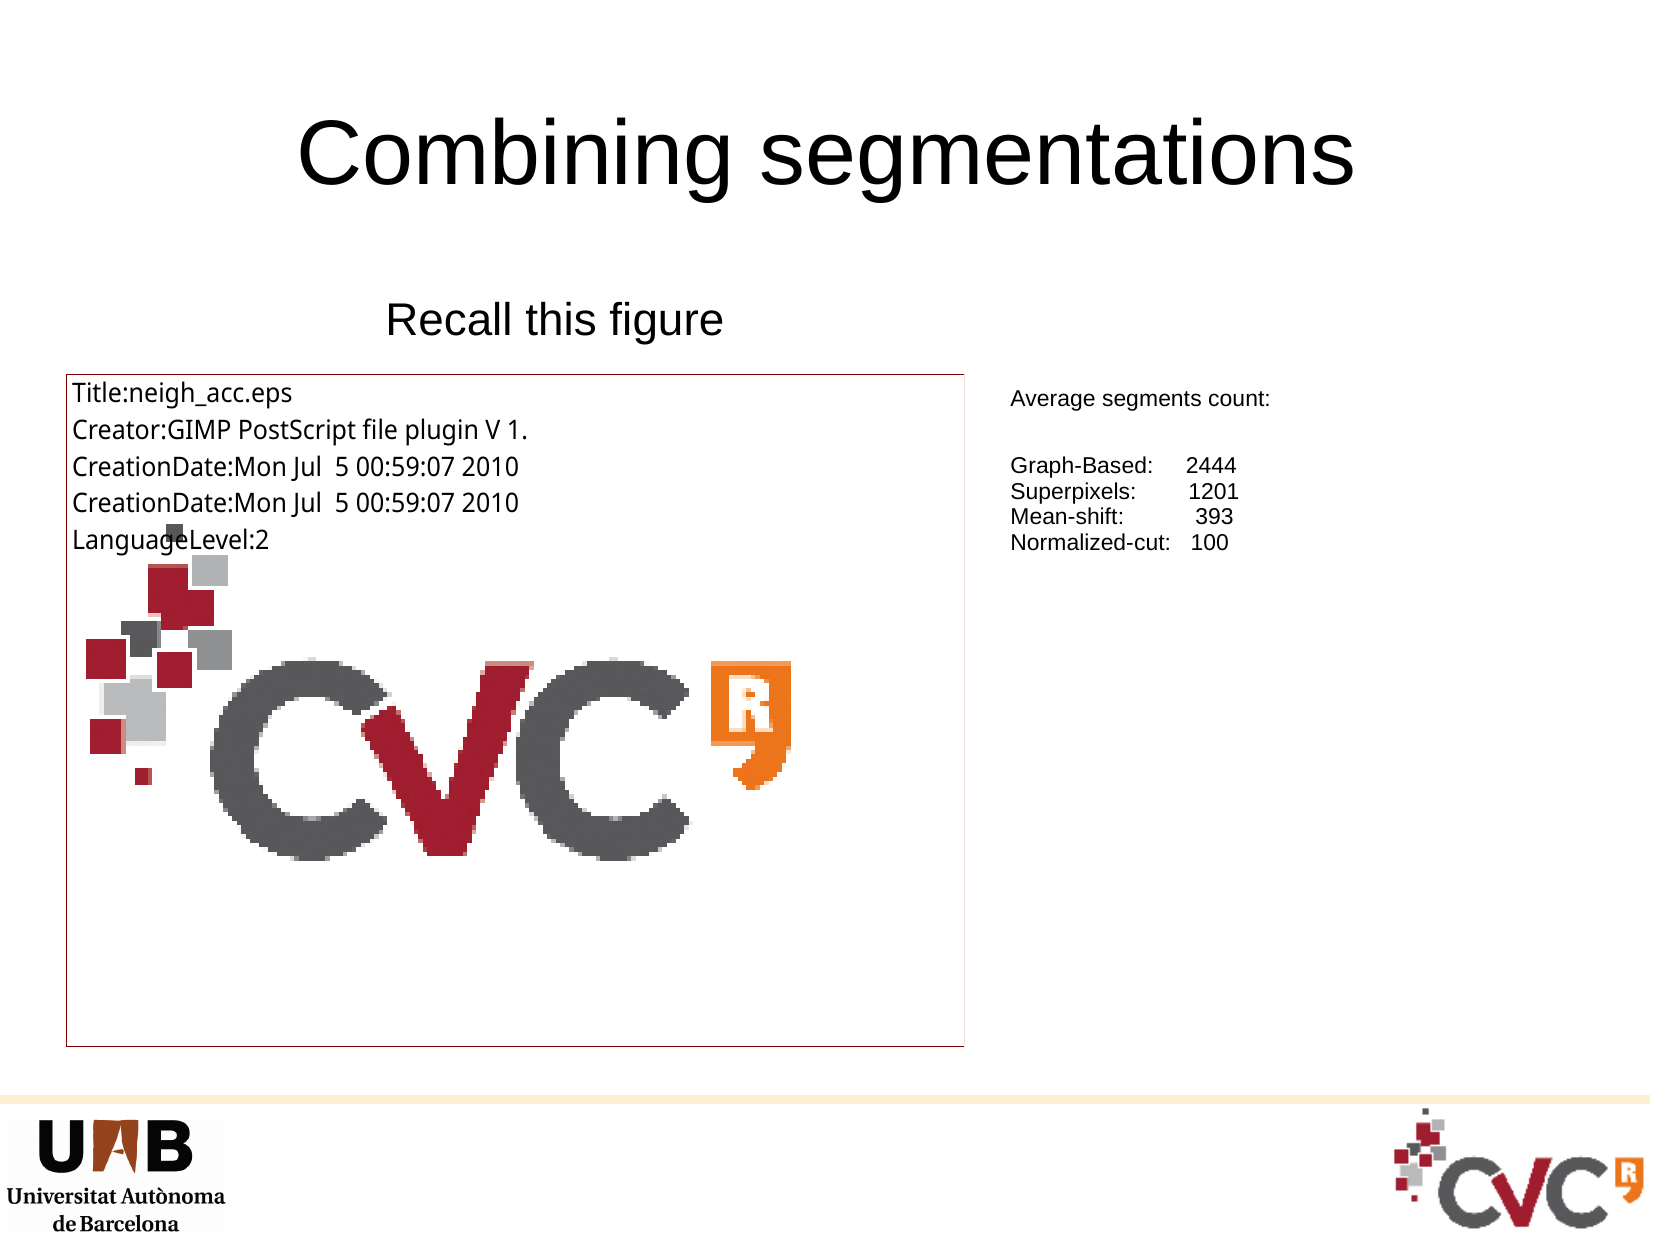

# Combining segmentations
Recall this figure
Average segments count:
Graph-Based: 2444
Superpixels: 1201
Mean-shift: 393
Normalized-cut: 100